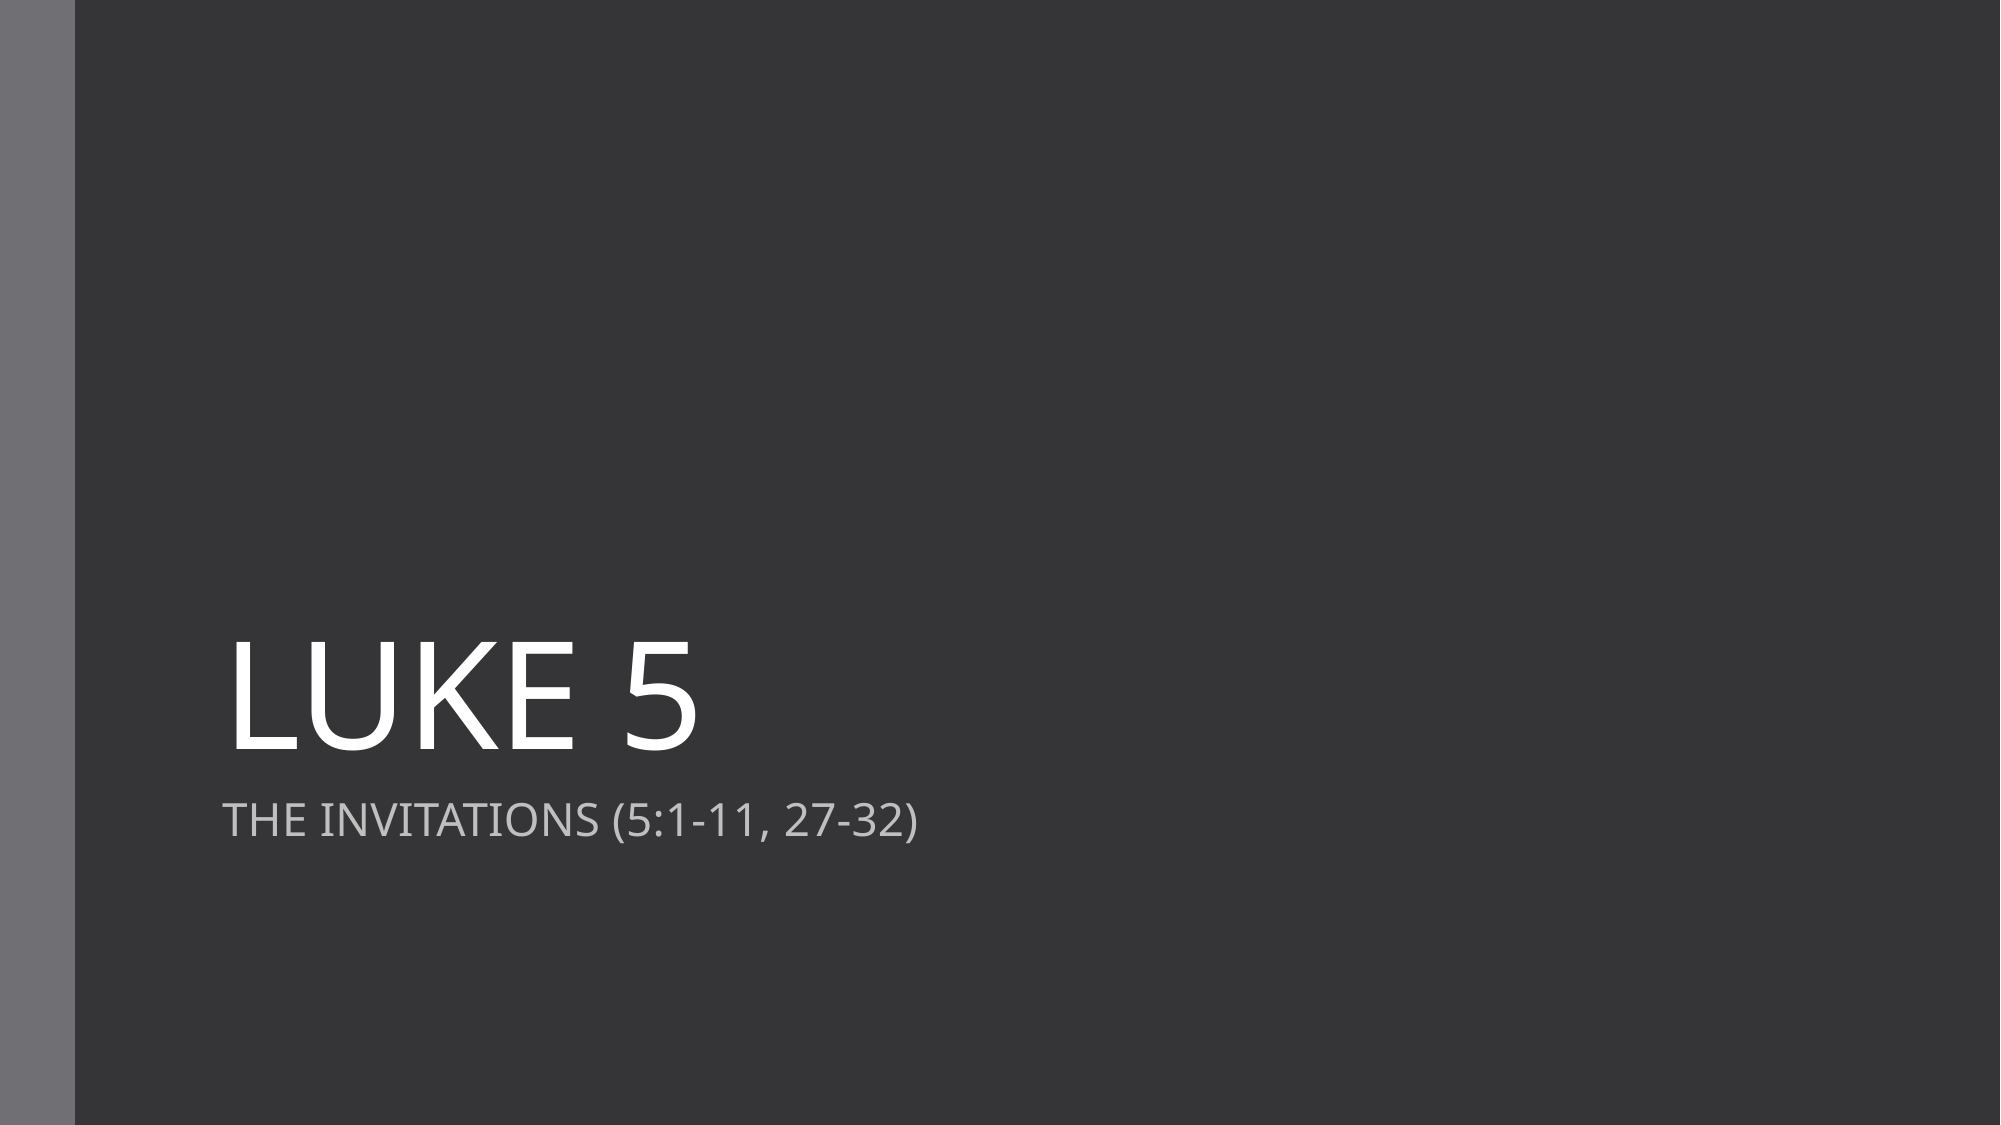

# LUKE 5
THE INVITATIONS (5:1-11, 27-32)